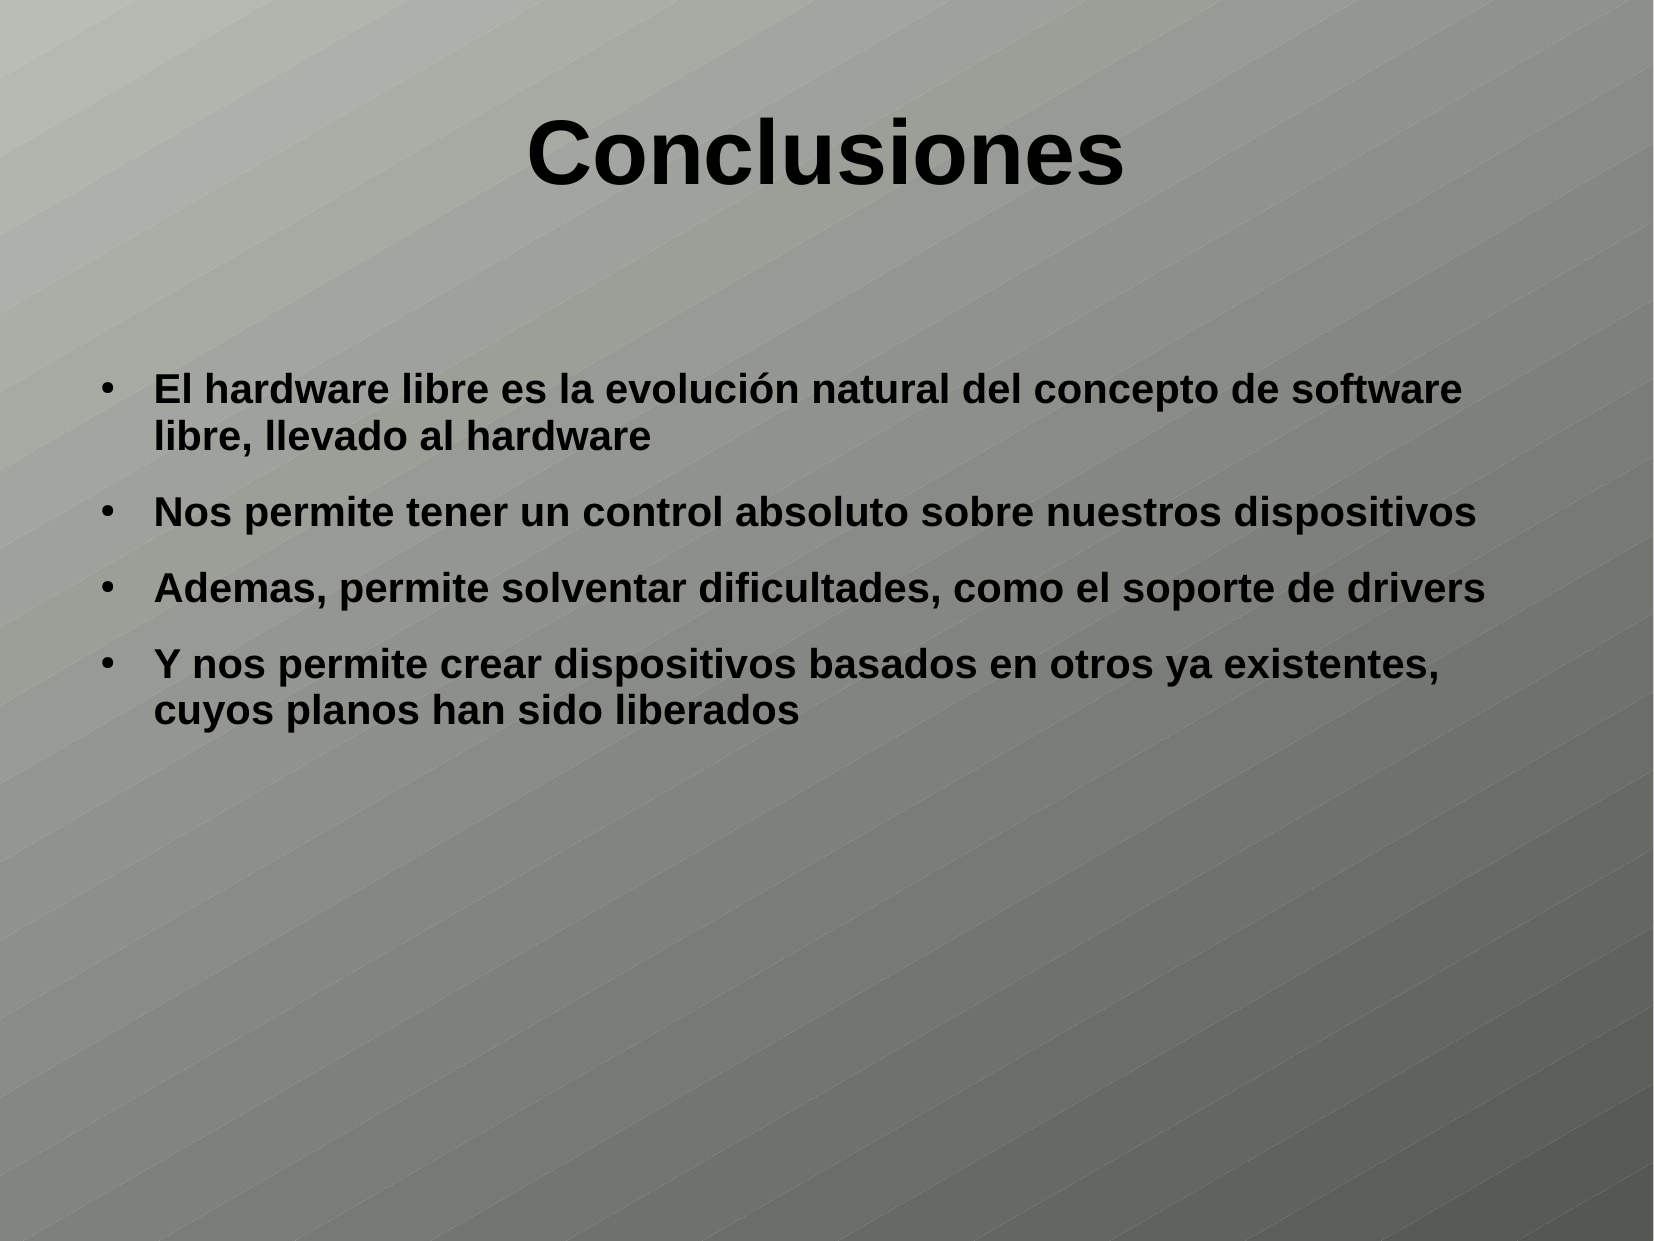

# Conclusiones
El hardware libre es la evolución natural del concepto de software libre, llevado al hardware
Nos permite tener un control absoluto sobre nuestros dispositivos
Ademas, permite solventar dificultades, como el soporte de drivers
Y nos permite crear dispositivos basados en otros ya existentes, cuyos planos han sido liberados